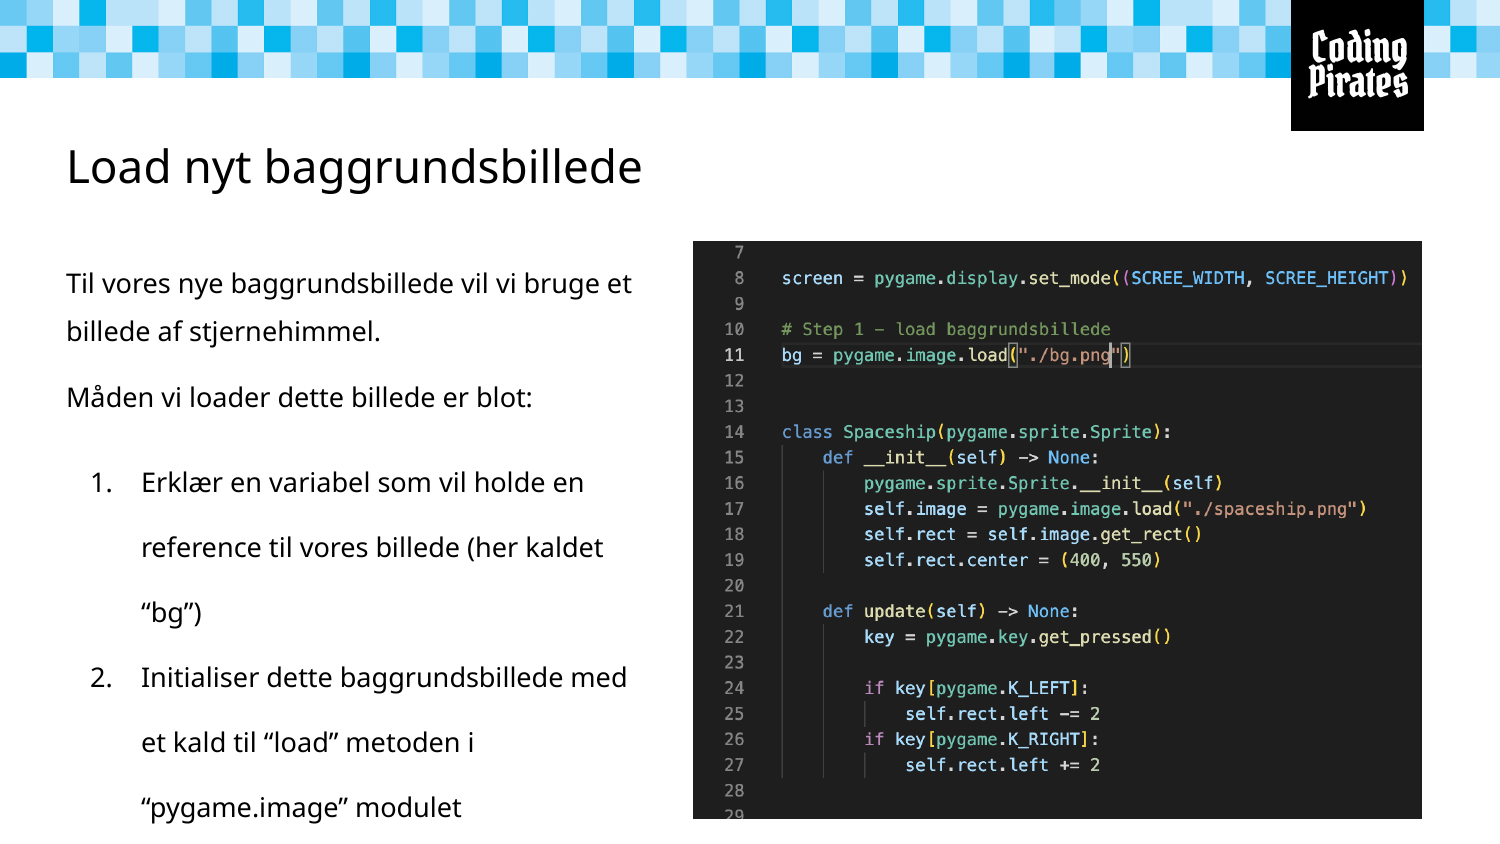

# Load nyt baggrundsbillede
Til vores nye baggrundsbillede vil vi bruge et billede af stjernehimmel.
Måden vi loader dette billede er blot:
Erklær en variabel som vil holde en reference til vores billede (her kaldet “bg”)
Initialiser dette baggrundsbillede med et kald til “load” metoden i “pygame.image” modulet